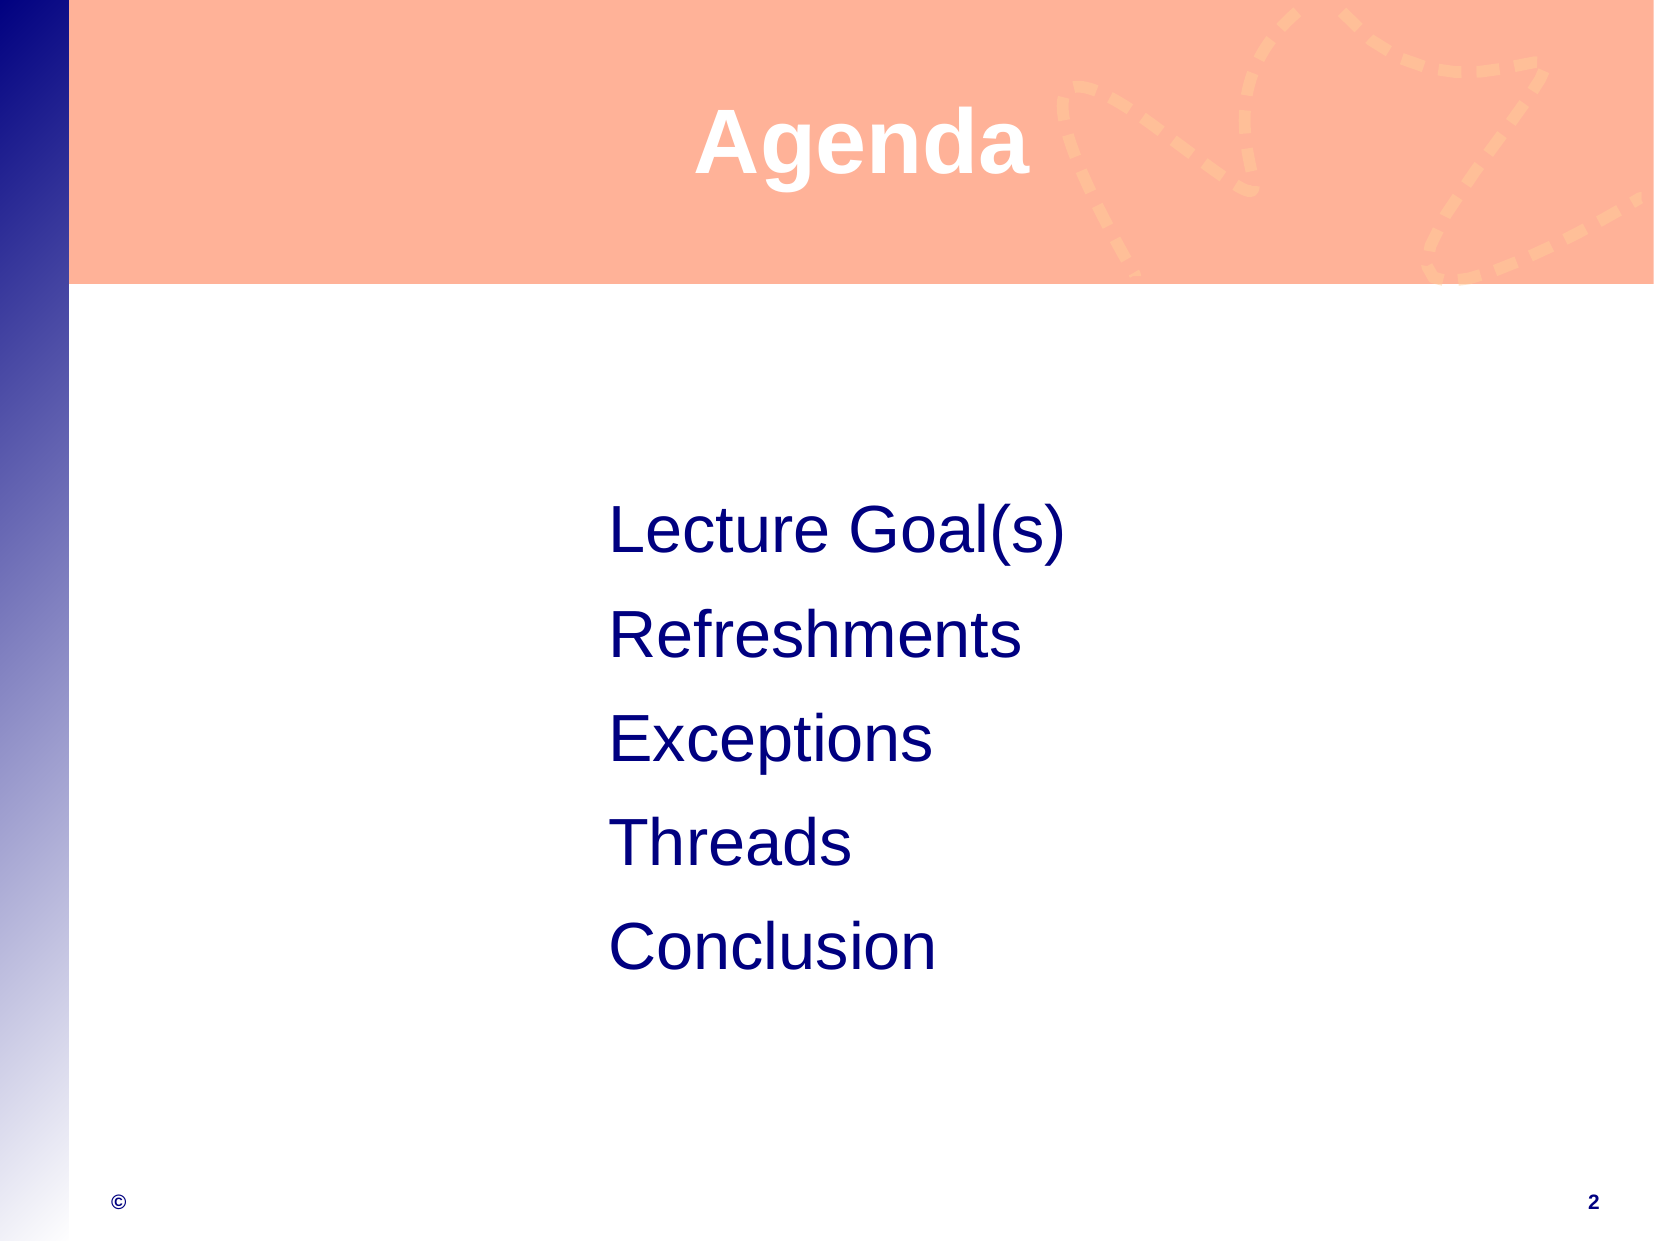

# Agenda
Lecture Goal(s)
Refreshments
Exceptions
Threads
Conclusion